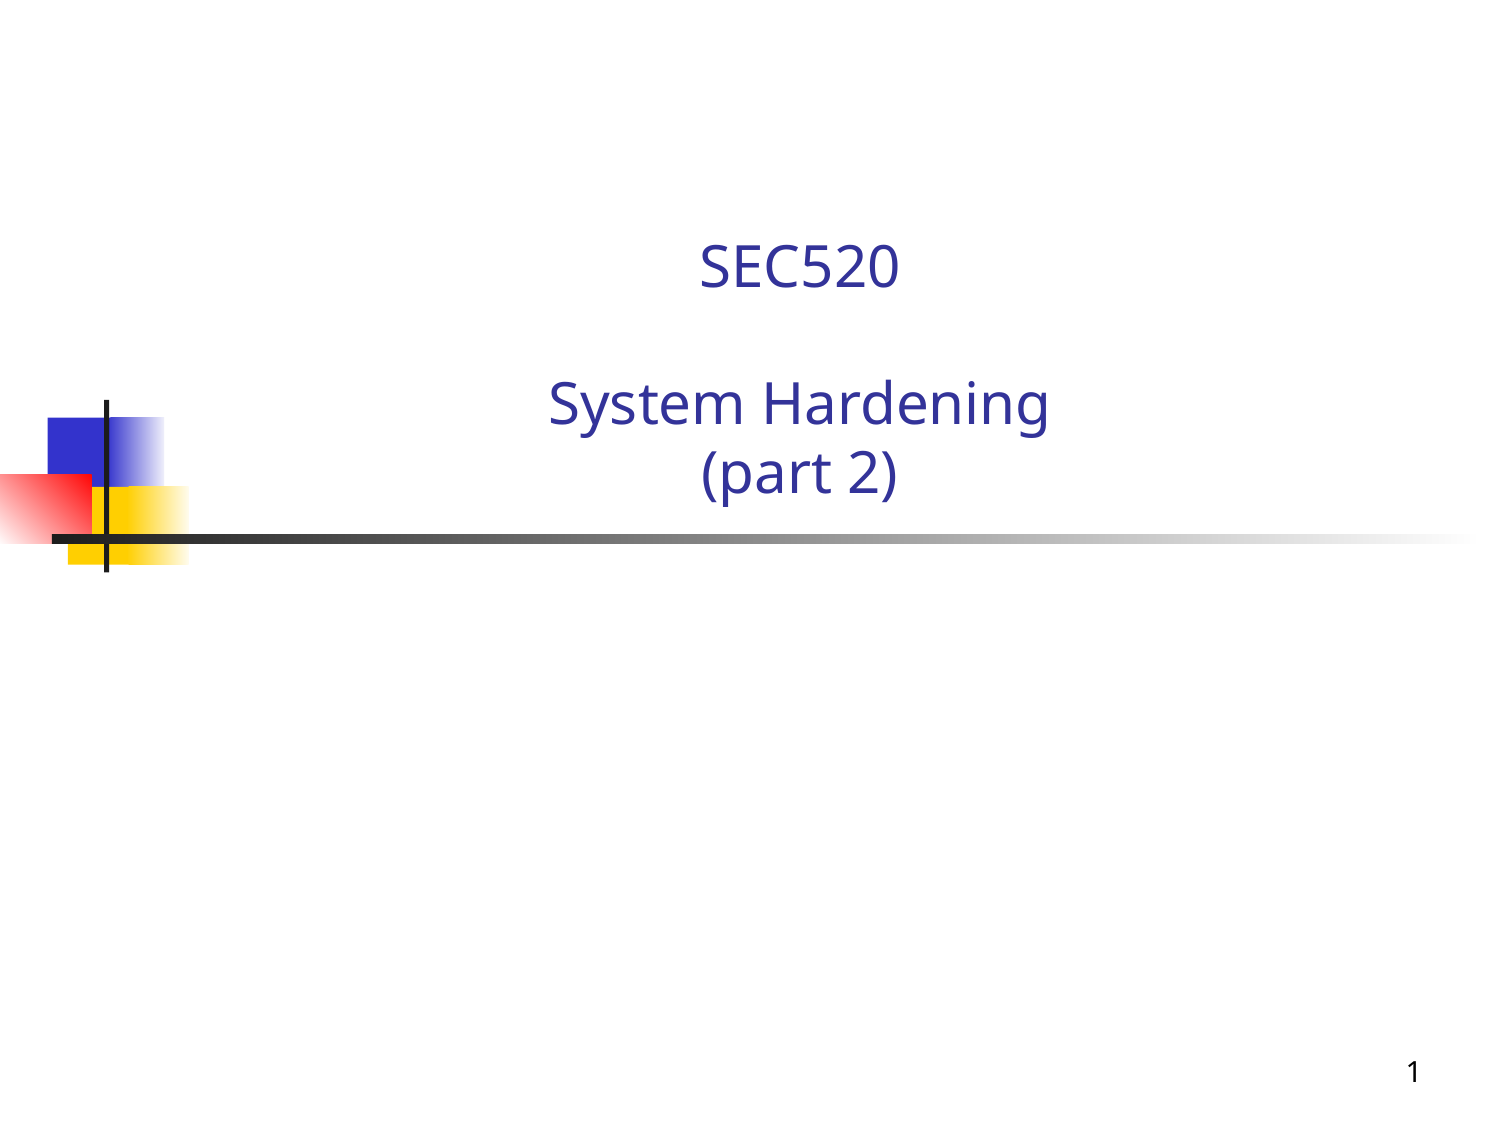

# SEC520 System Hardening (part 2)
1